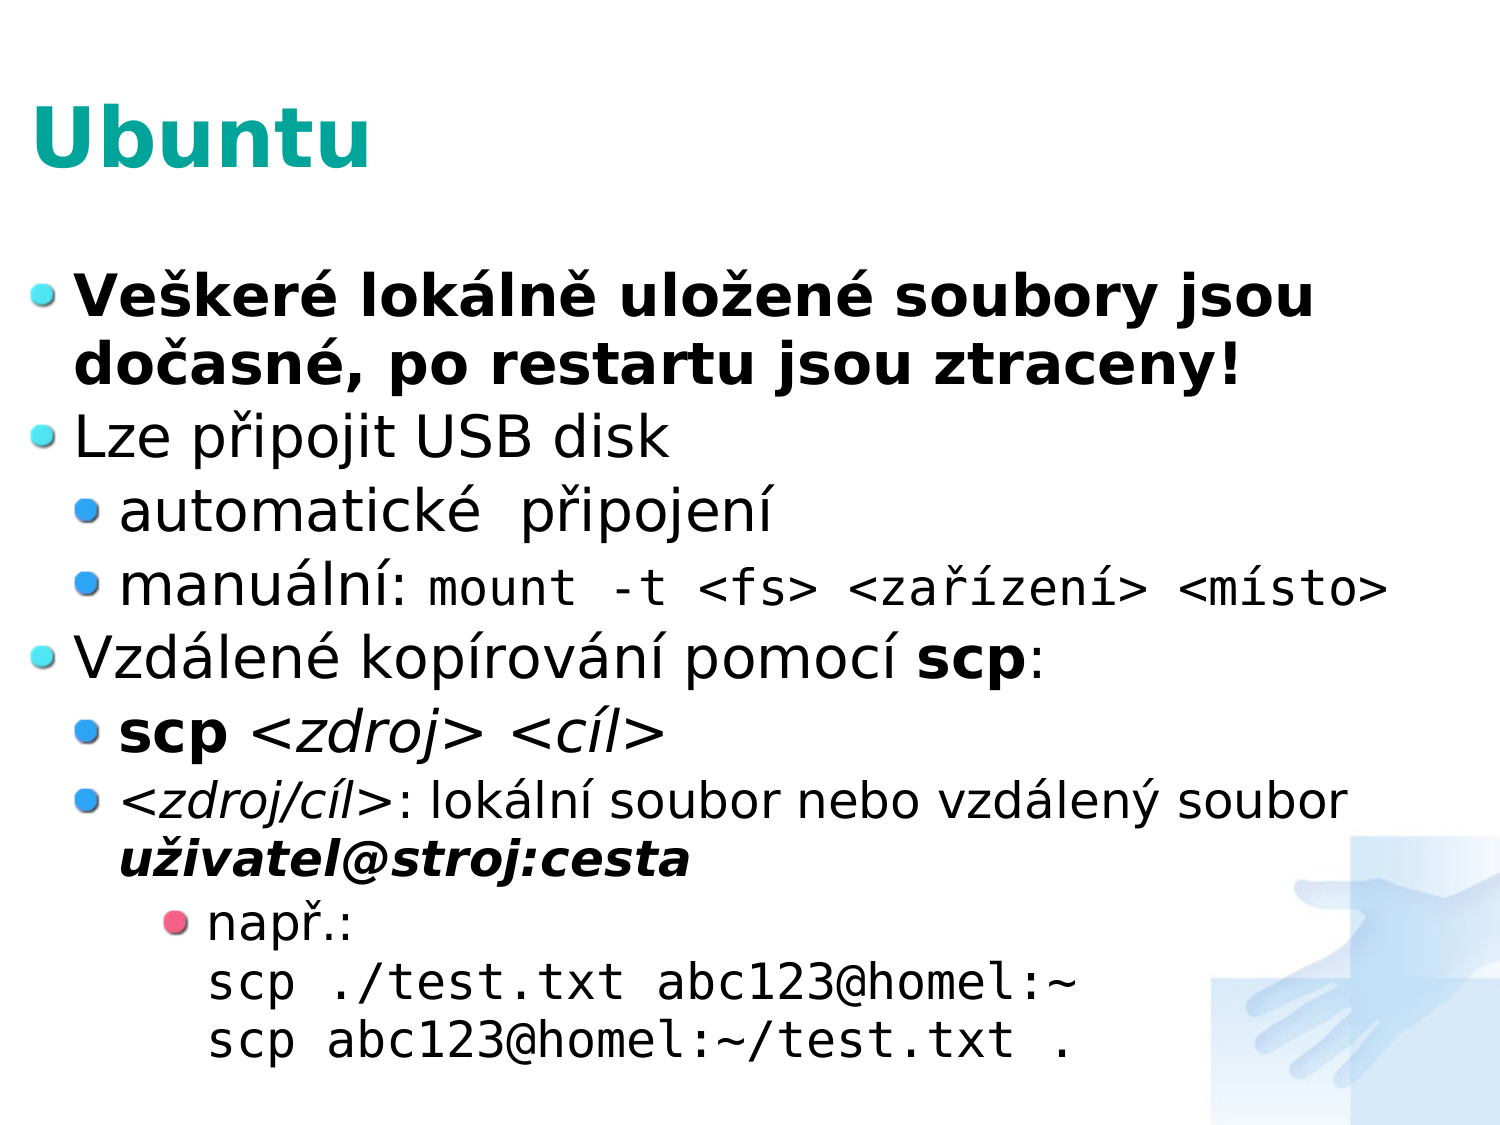

# Ubuntu
Veškeré lokálně uložené soubory jsou dočasné, po restartu jsou ztraceny!
Lze připojit USB disk
automatické připojení
manuální: mount -t <fs> <zařízení> <místo>
Vzdálené kopírování pomocí scp:
scp <zdroj> <cíl>
<zdroj/cíl>: lokální soubor nebo vzdálený soubor uživatel@stroj:cesta
např.:
scp ./test.txt abc123@homel:~
scp abc123@homel:~/test.txt .